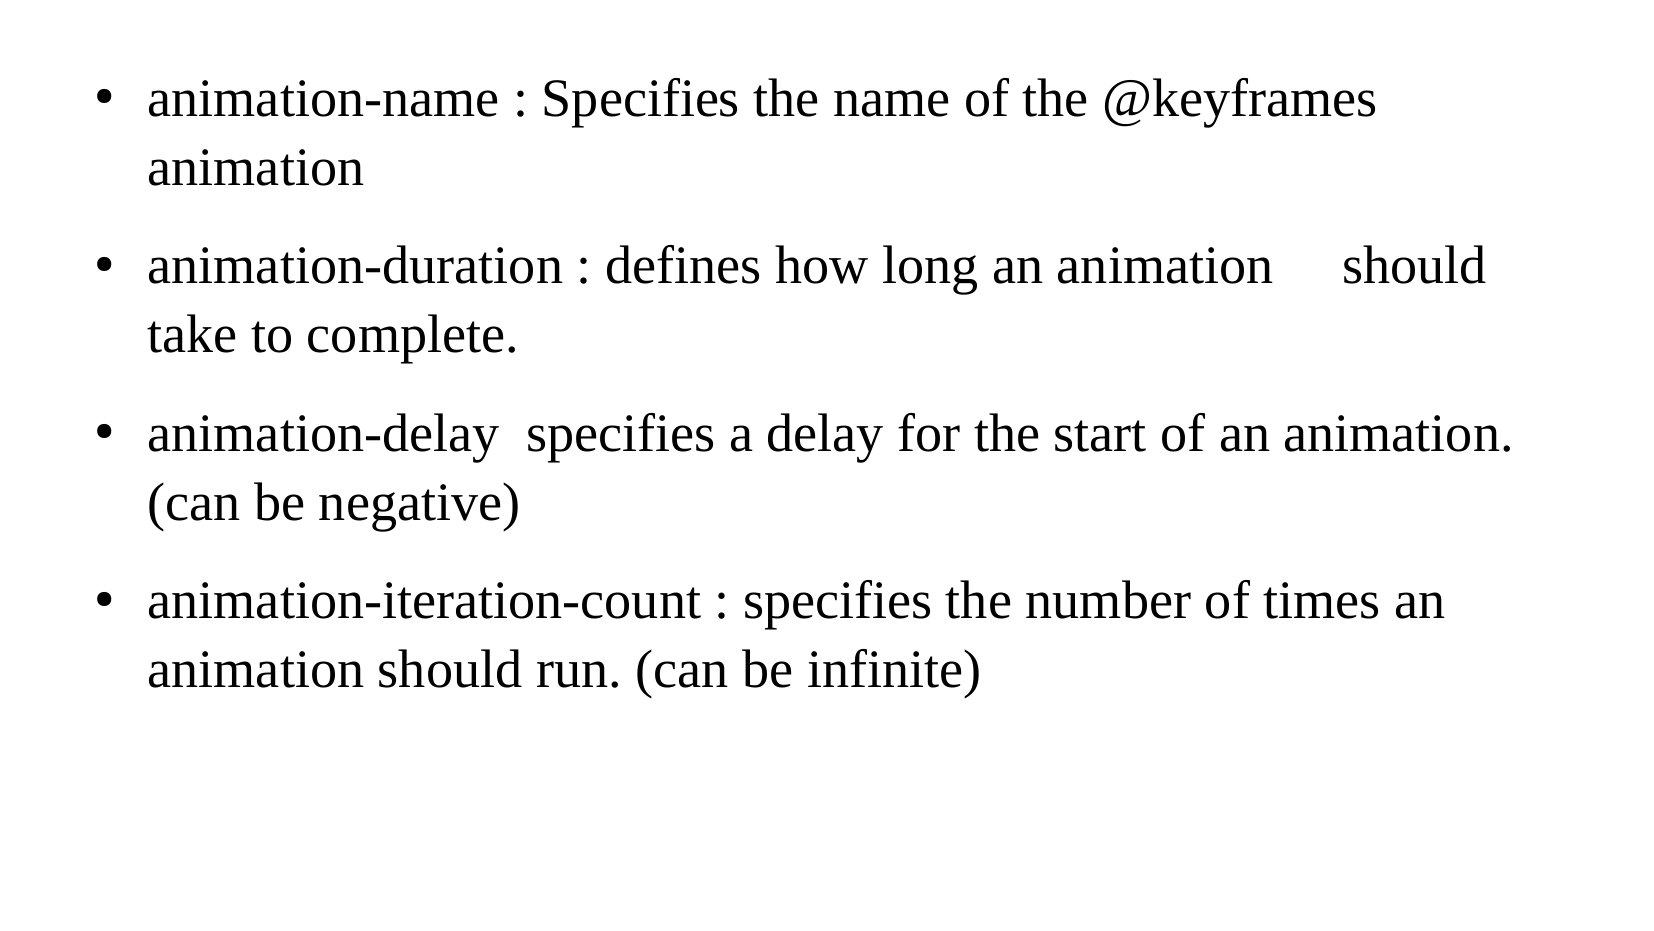

# animation-name : Specifies the name of the @keyframes animation
animation-duration : defines how long an animation	 should take to complete.
animation-delay specifies a delay for the start of an animation.(can be negative)
animation-iteration-count : specifies the number of times an animation should run. (can be infinite)